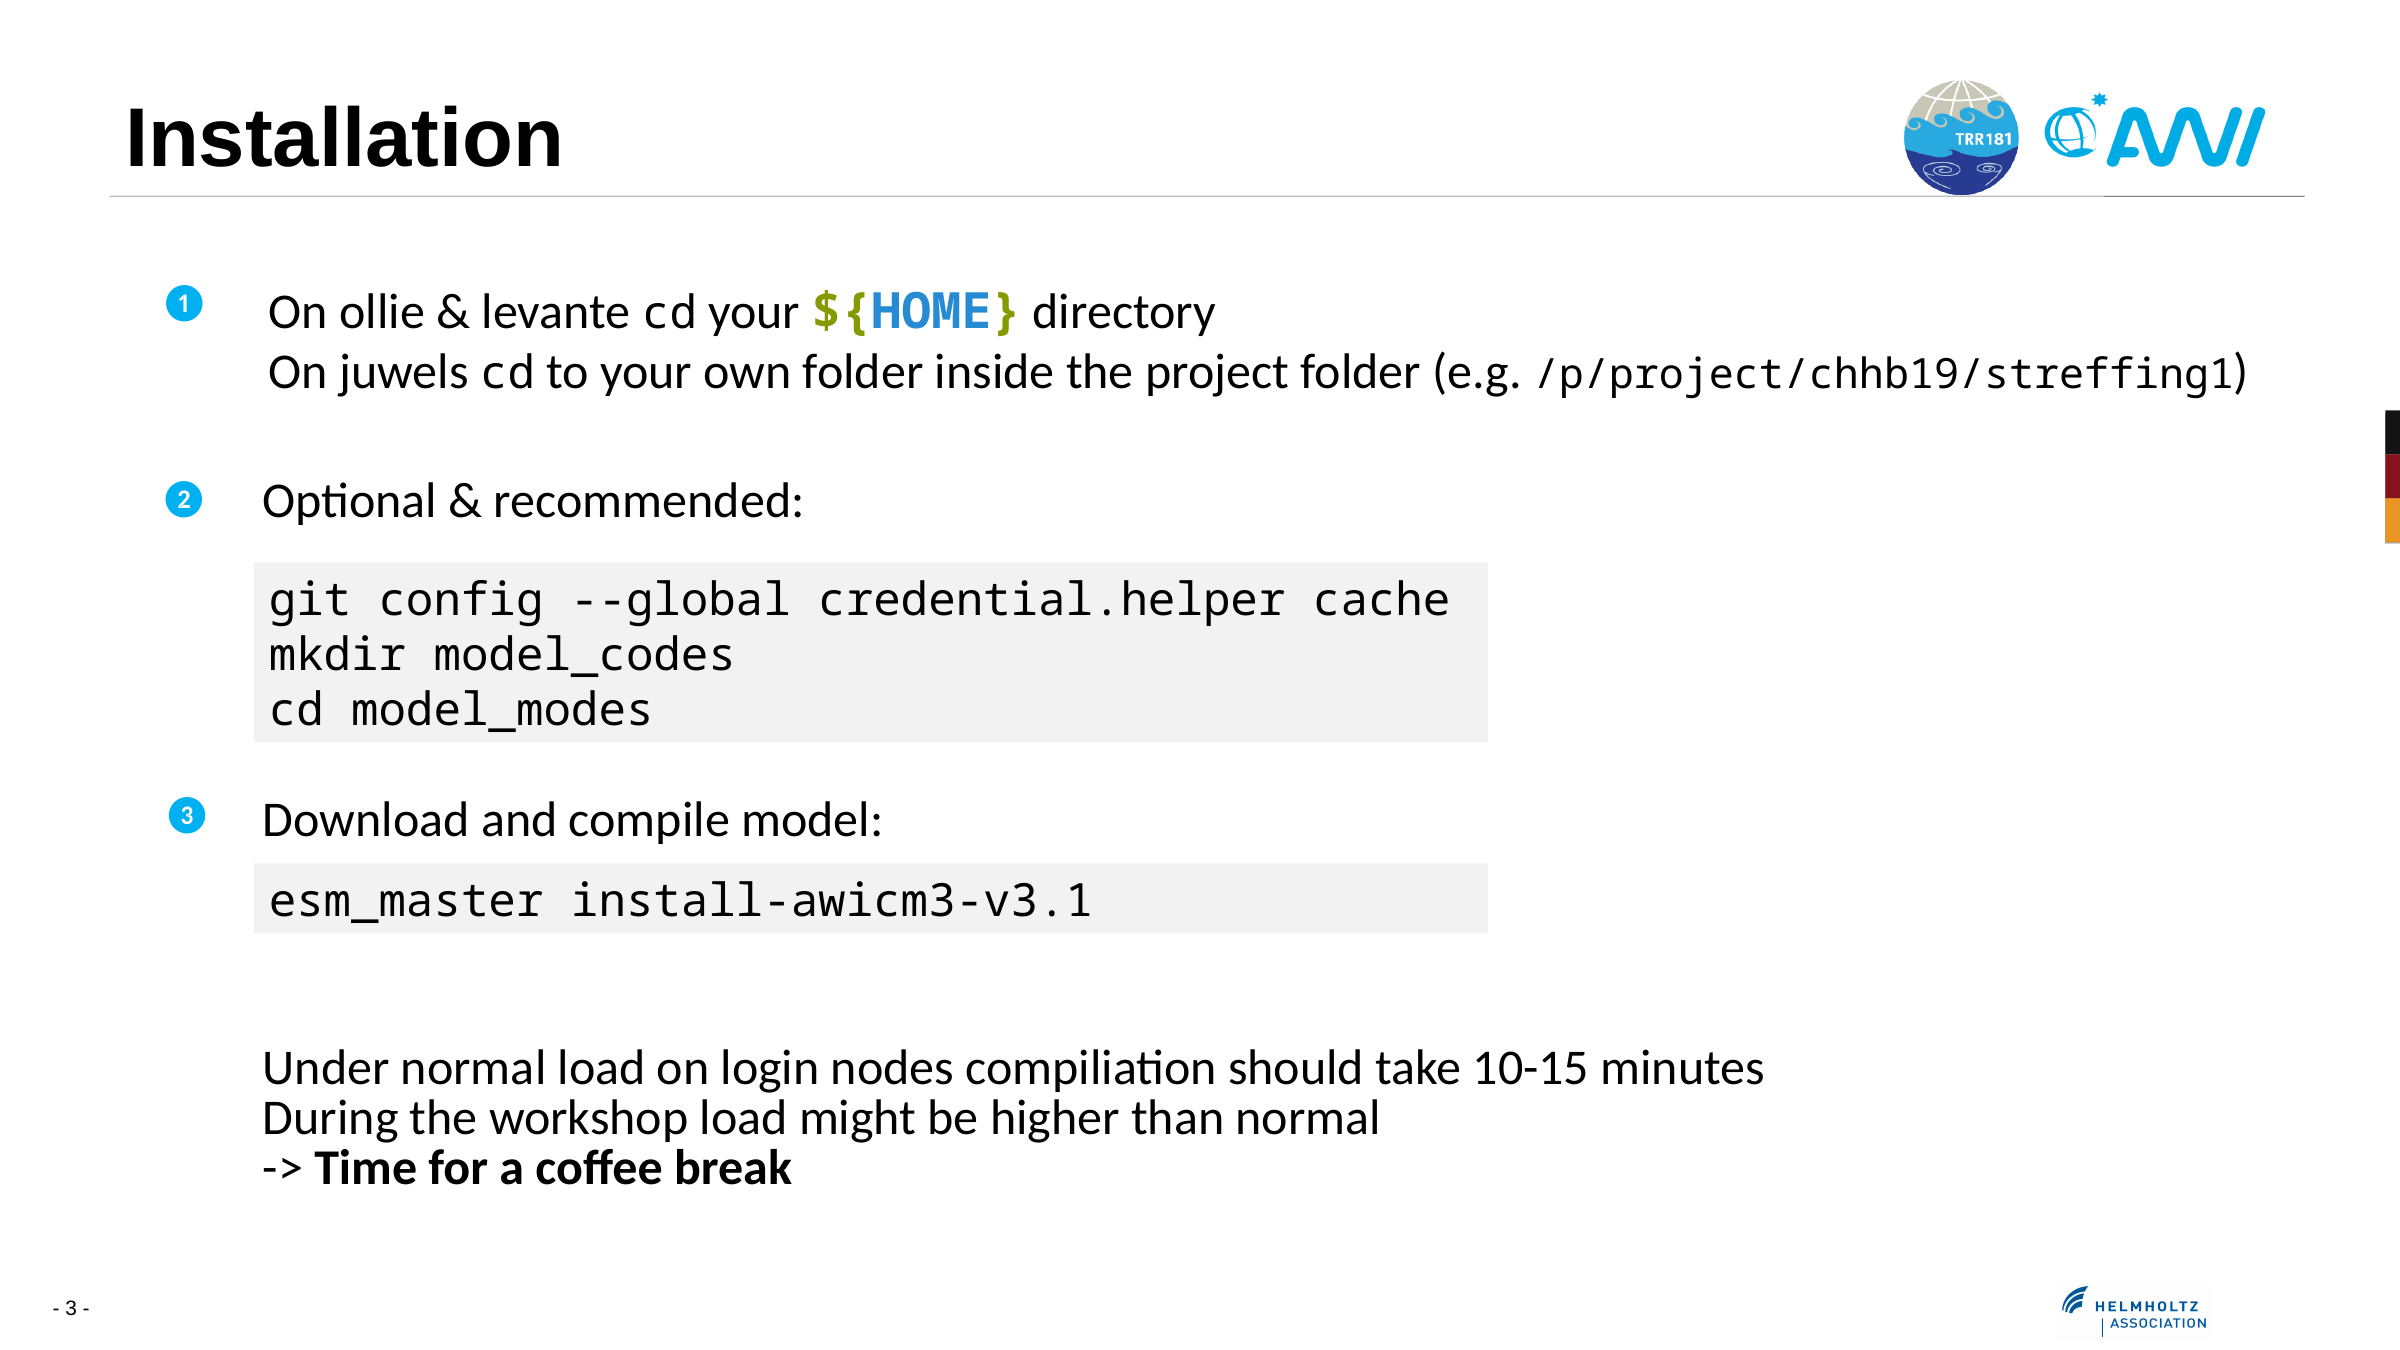

Installation
❶
On ollie & levante cd your ${HOME} directory
On juwels cd to your own folder inside the project folder (e.g. /p/project/chhb19/streffing1)
❷
Optional & recommended:
git config --global credential.helper cache
mkdir model_codes
cd model_modes
❸
Download and compile model:
esm_master install-awicm3-v3.1
Under normal load on login nodes compiliation should take 10-15 minutes
During the workshop load might be higher than normal
-> Time for a coffee break